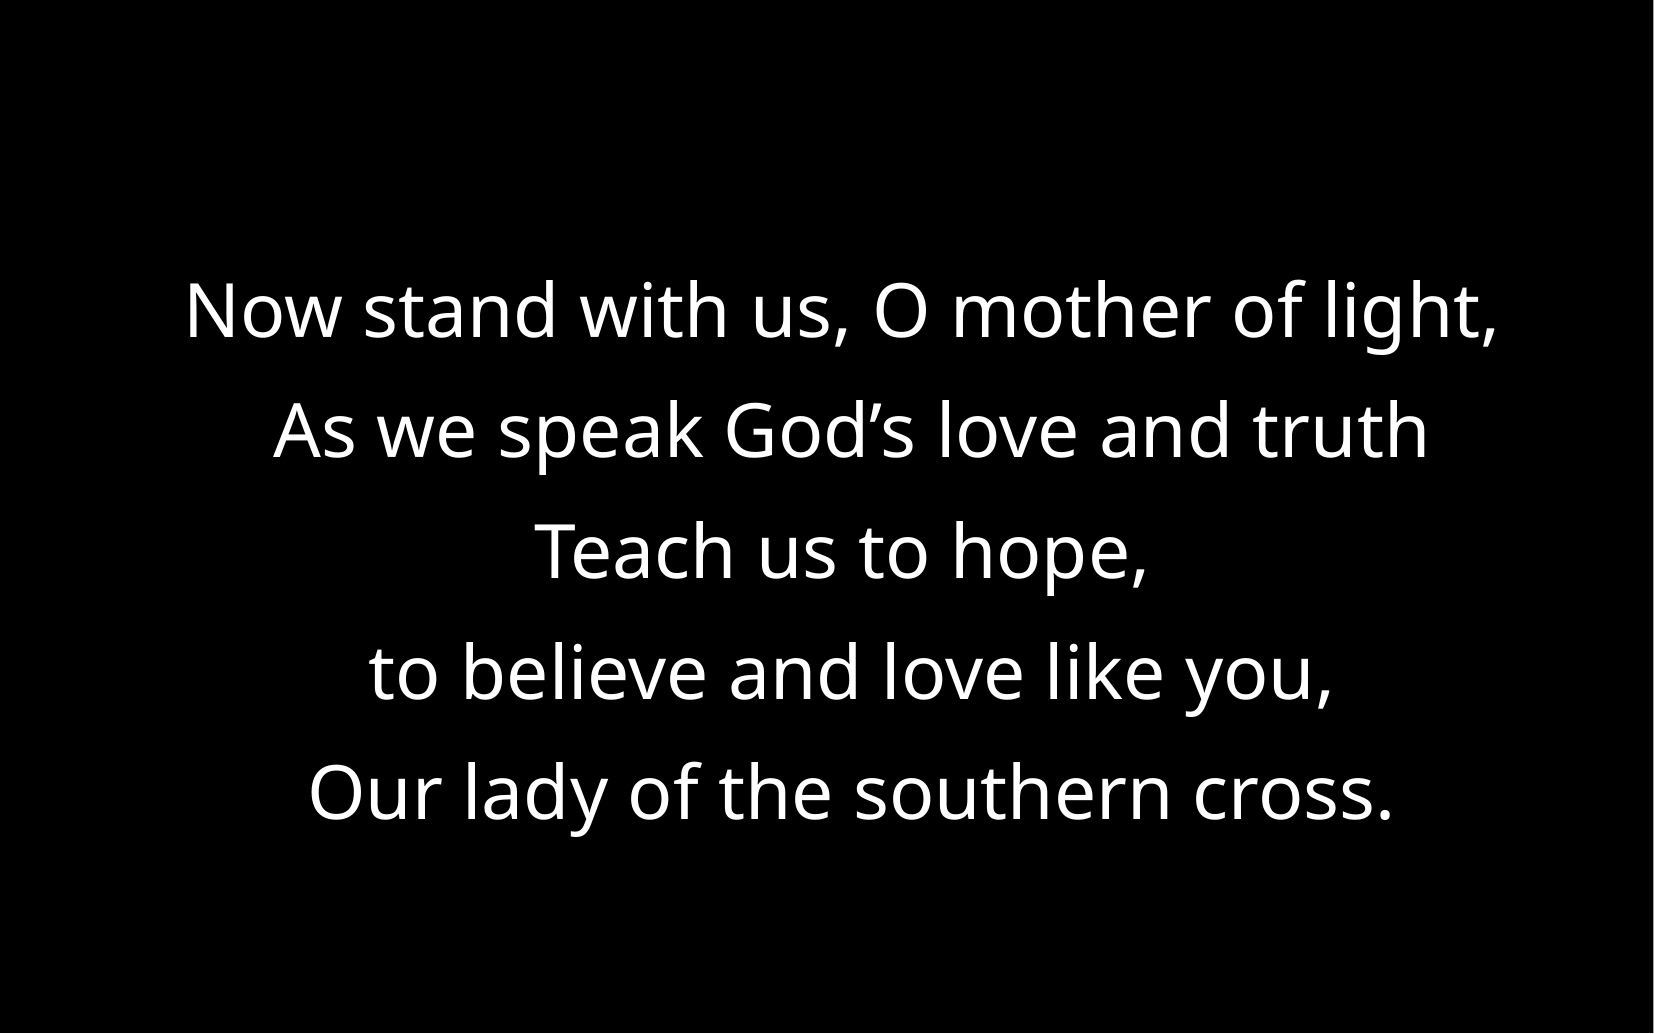

#
Now stand with us, O mother of light,
As we speak God’s love and truth
Teach us to hope,
to believe and love like you,
Our lady of the southern cross.